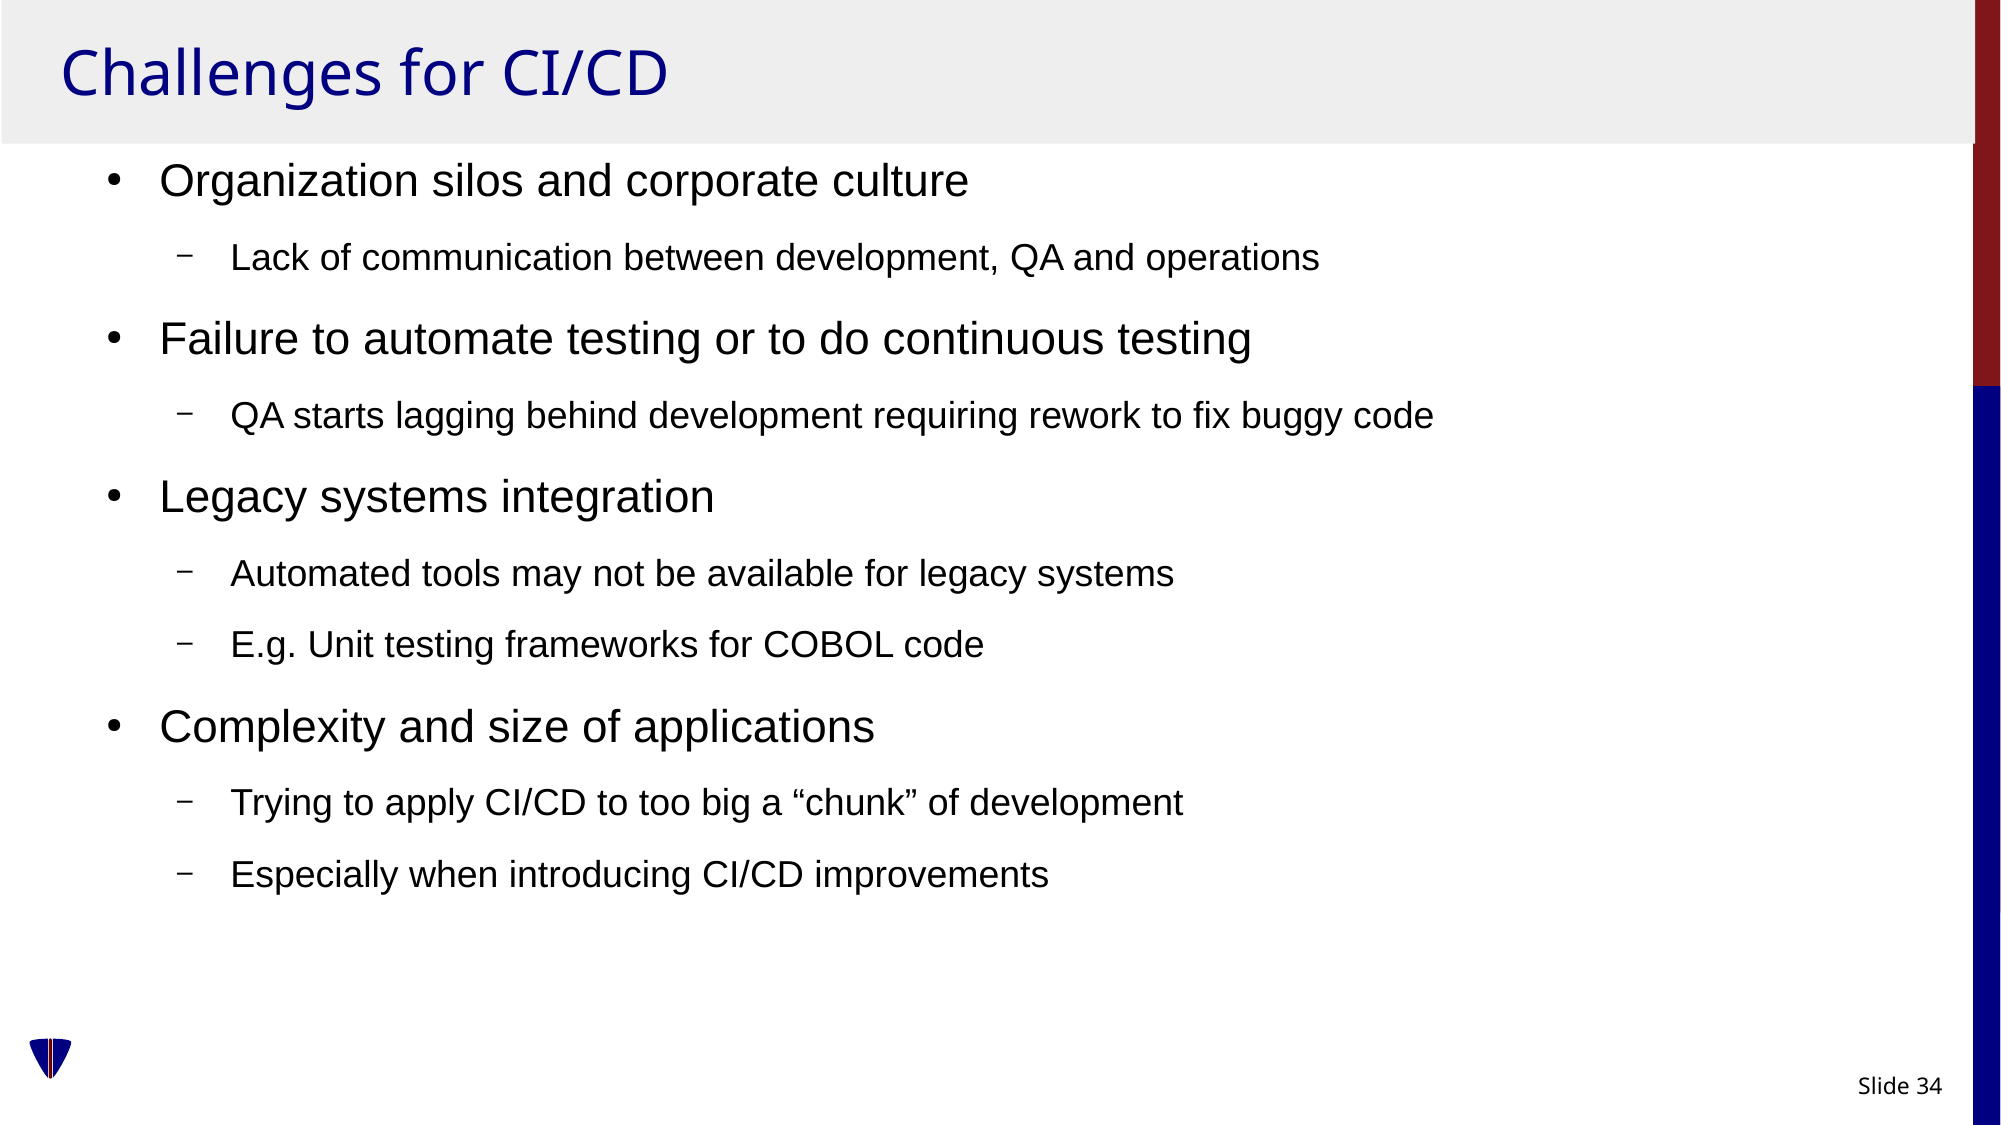

# Challenges for CI/CD
Organization silos and corporate culture
Lack of communication between development, QA and operations
Failure to automate testing or to do continuous testing
QA starts lagging behind development requiring rework to fix buggy code
Legacy systems integration
Automated tools may not be available for legacy systems
E.g. Unit testing frameworks for COBOL code
Complexity and size of applications
Trying to apply CI/CD to too big a “chunk” of development
Especially when introducing CI/CD improvements